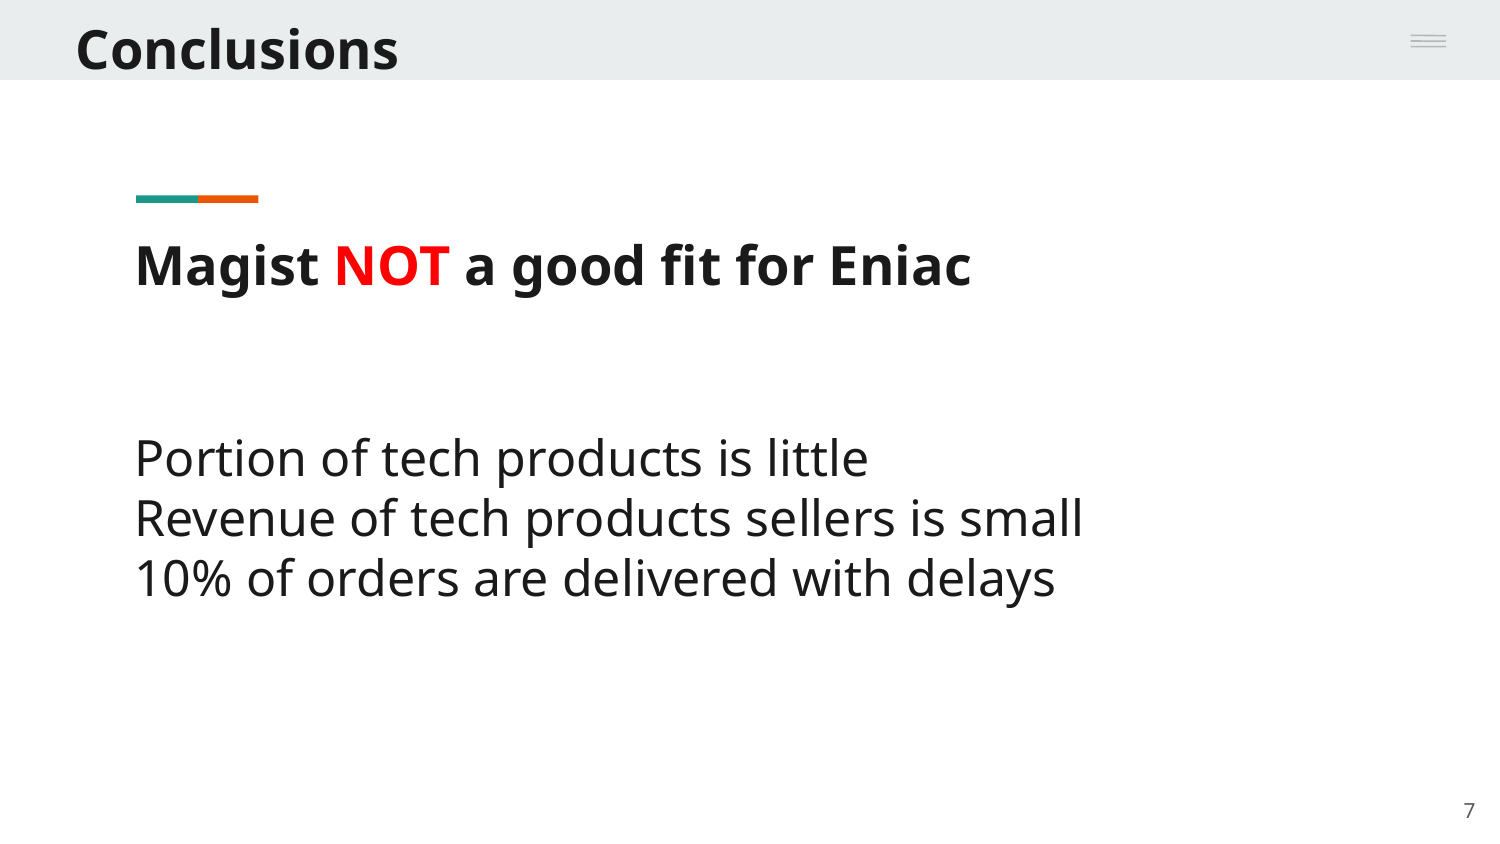

Conclusions
# Magist NOT a good fit for Eniac Portion of tech products is little Revenue of tech products sellers is small 10% of orders are delivered with delays